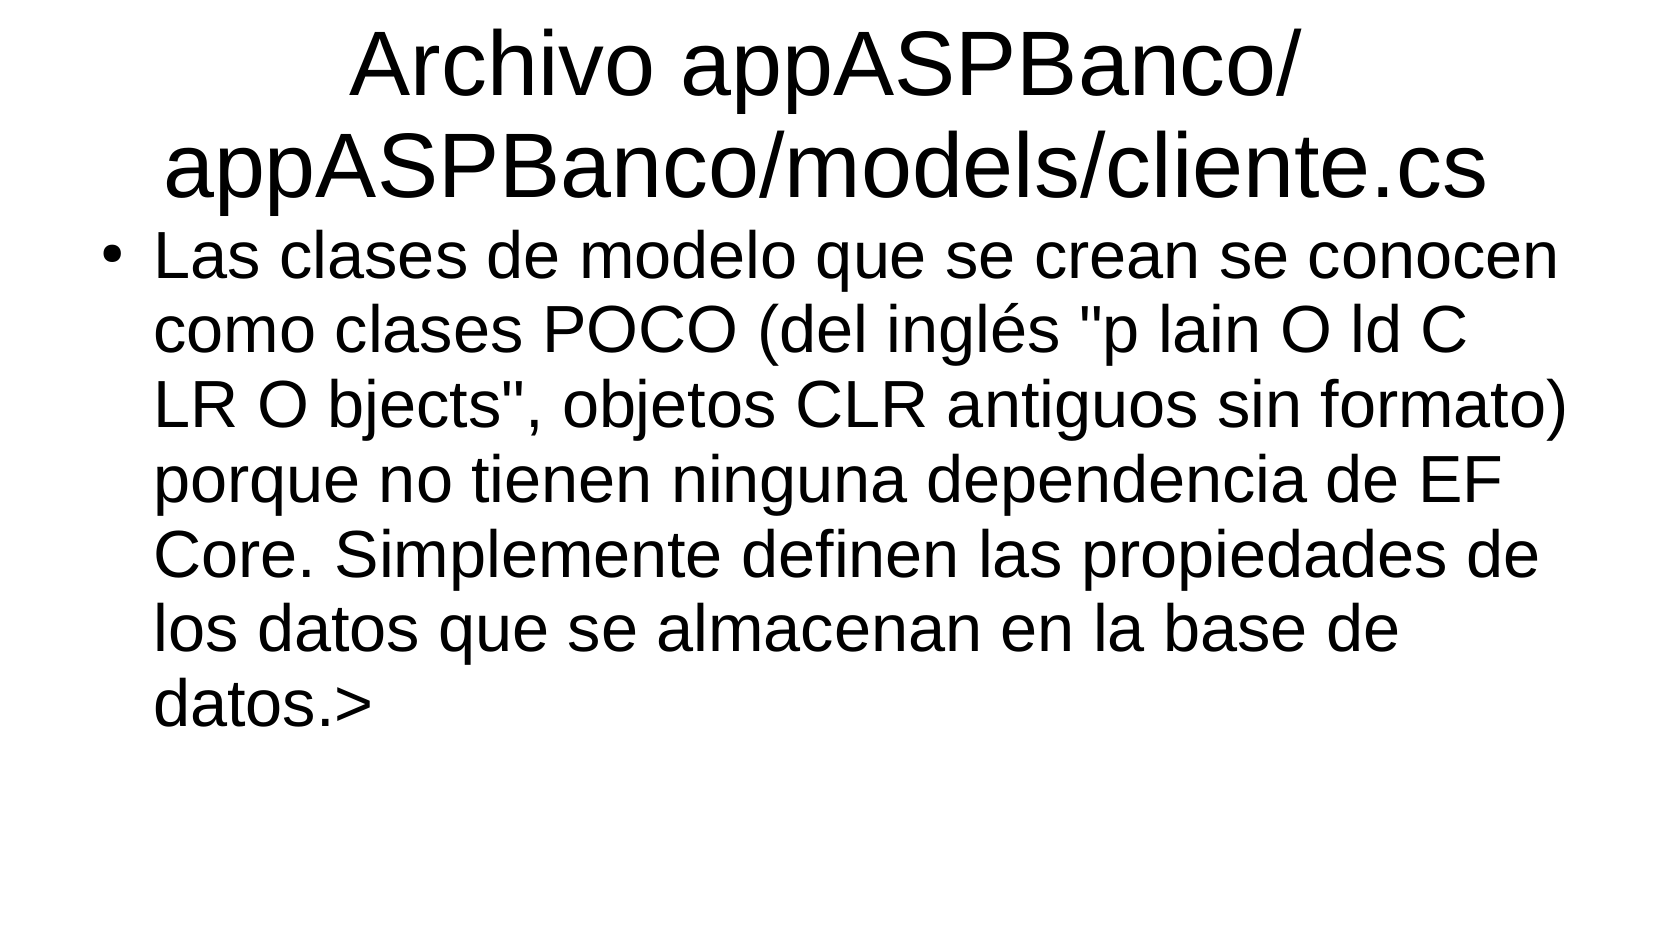

# Archivo appASPBanco/ appASPBanco/models/cliente.cs
Las clases de modelo que se crean se conocen como clases POCO (del inglés "p lain O ld C LR O bjects", objetos CLR antiguos sin formato) porque no tienen ninguna dependencia de EF Core. Simplemente definen las propiedades de los datos que se almacenan en la base de datos.>